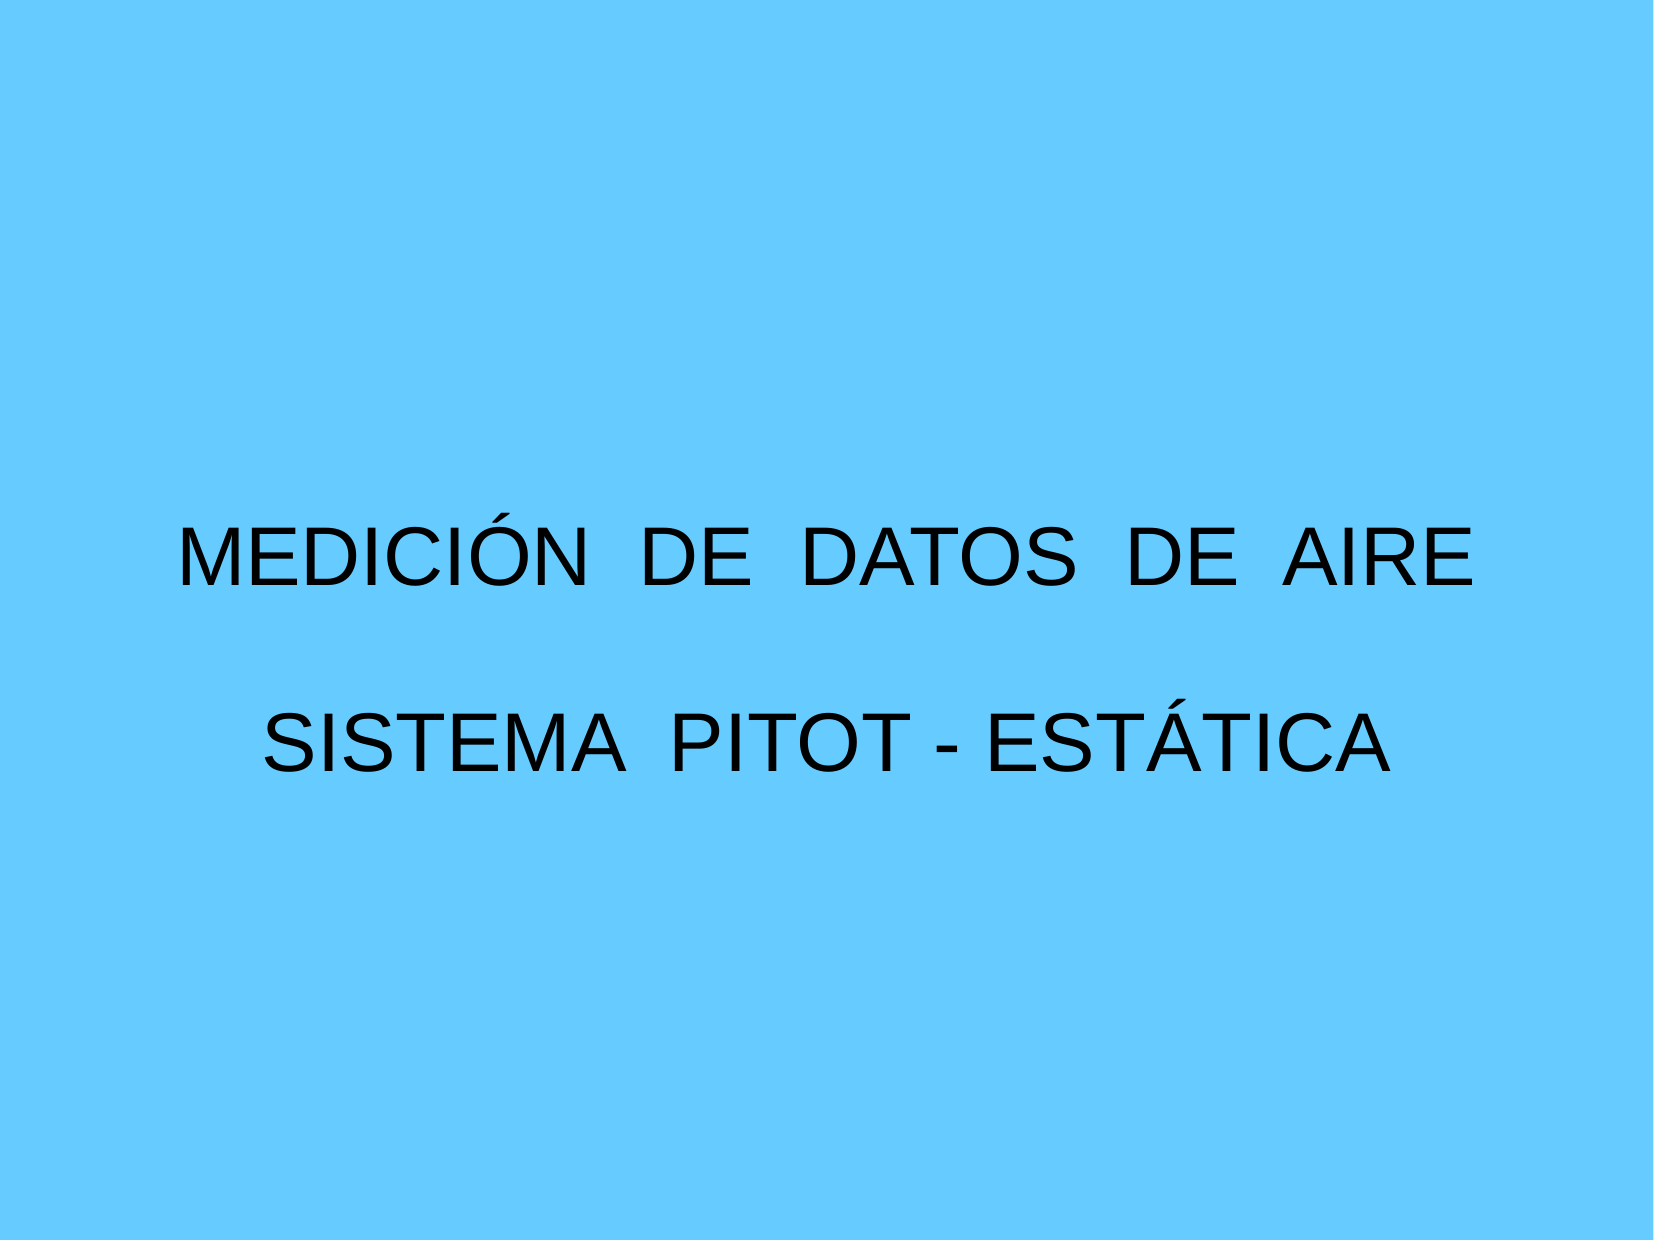

# MEDICIÓN DE DATOS DE AIRE
SISTEMA PITOT - ESTÁTICA